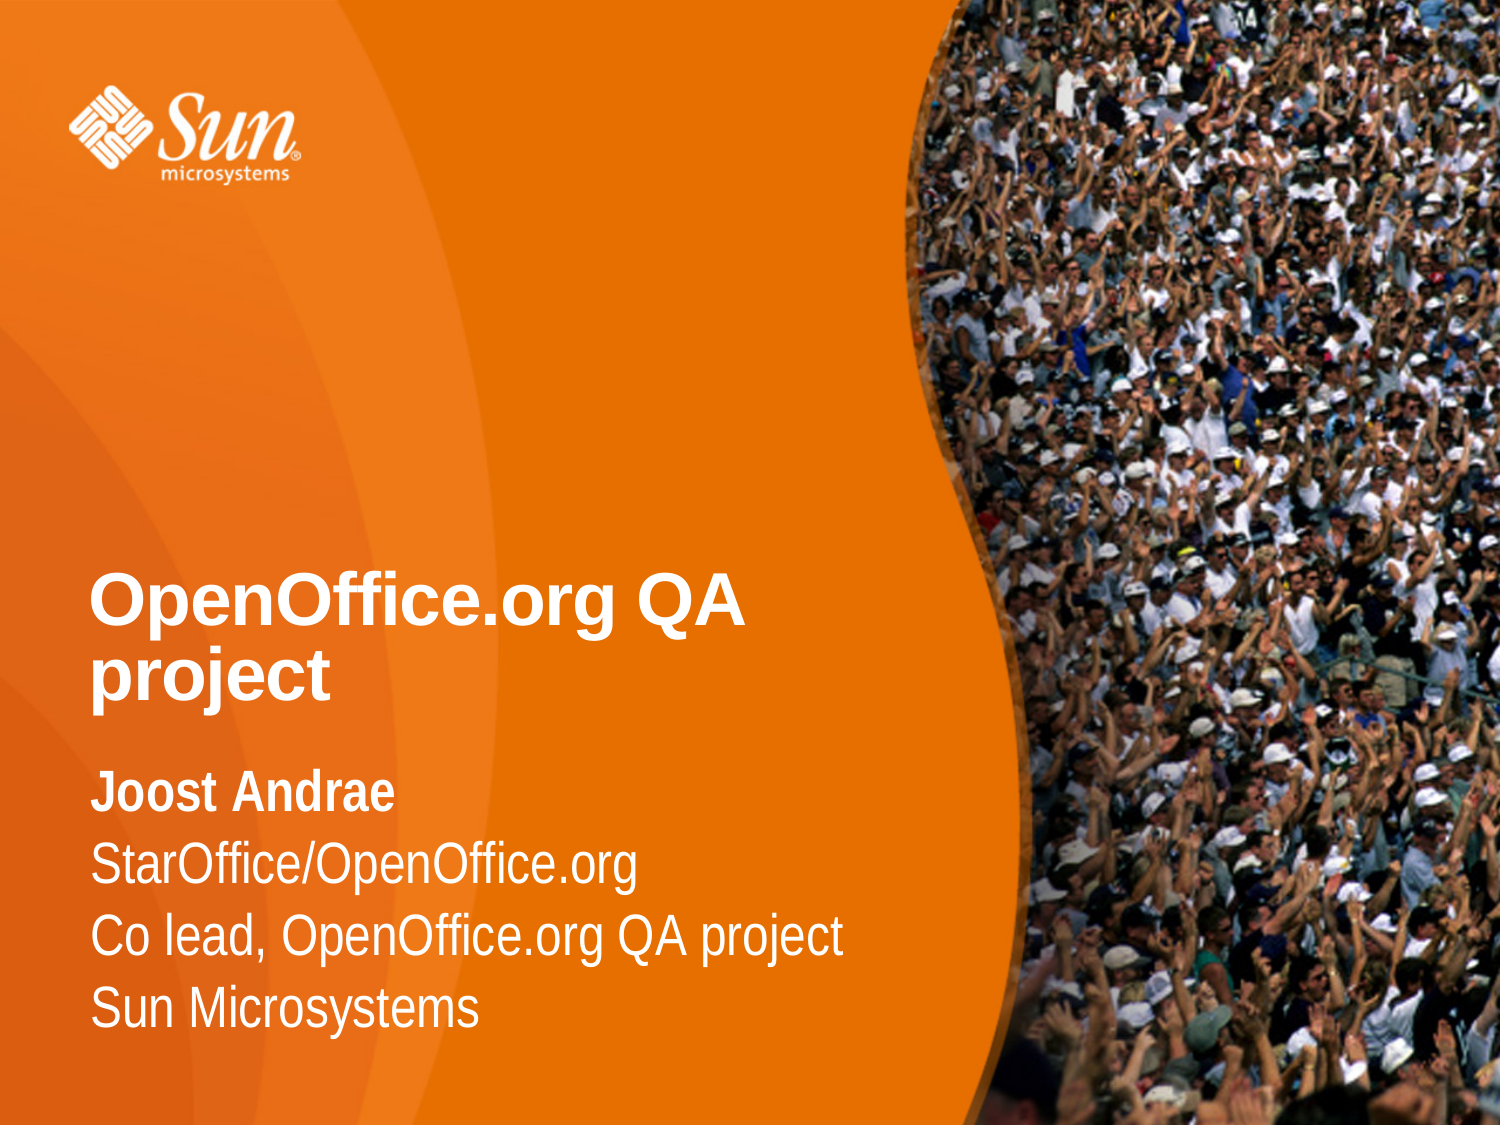

# OpenOffice.org QA project
Joost Andrae
StarOffice/OpenOffice.org
Co lead, OpenOffice.org QA project
Sun Microsystems